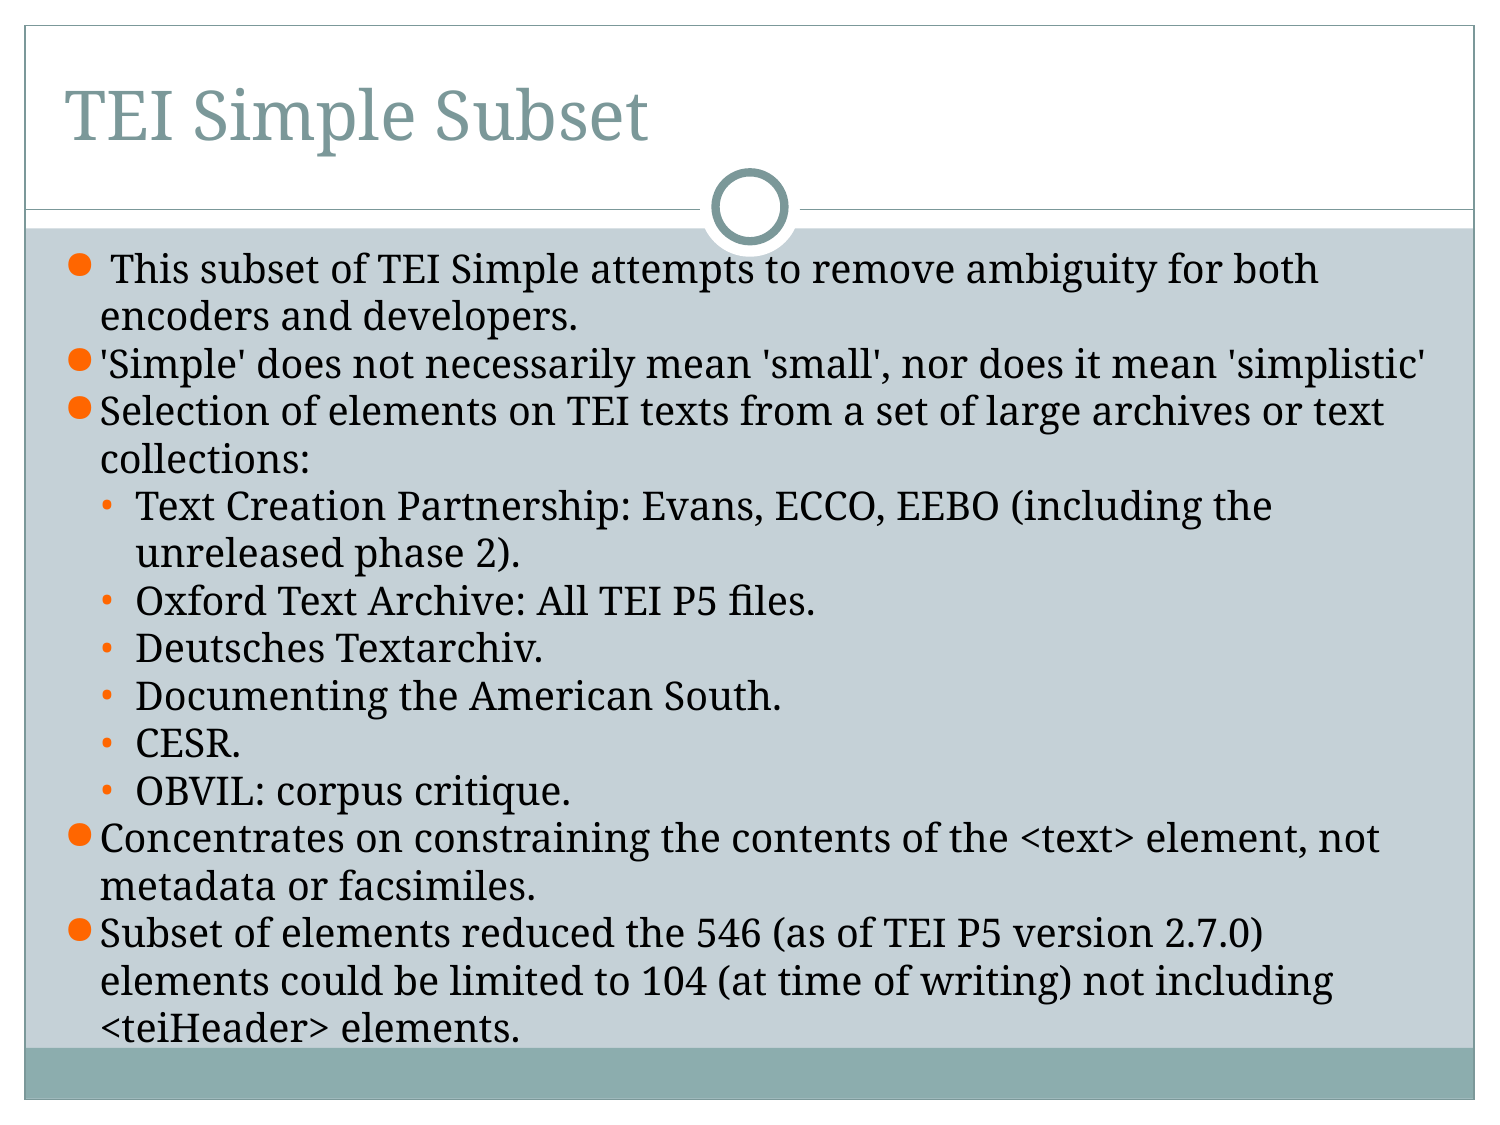

TEI Simple Subset
 This subset of TEI Simple attempts to remove ambiguity for both encoders and developers.
'Simple' does not necessarily mean 'small', nor does it mean 'simplistic'
Selection of elements on TEI texts from a set of large archives or text collections:
Text Creation Partnership: Evans, ECCO, EEBO (including the unreleased phase 2).
Oxford Text Archive: All TEI P5 files.
Deutsches Textarchiv.
Documenting the American South.
CESR.
OBVIL: corpus critique.
Concentrates on constraining the contents of the <text> element, not metadata or facsimiles.
Subset of elements reduced the 546 (as of TEI P5 version 2.7.0) elements could be limited to 104 (at time of writing) not including <teiHeader> elements.